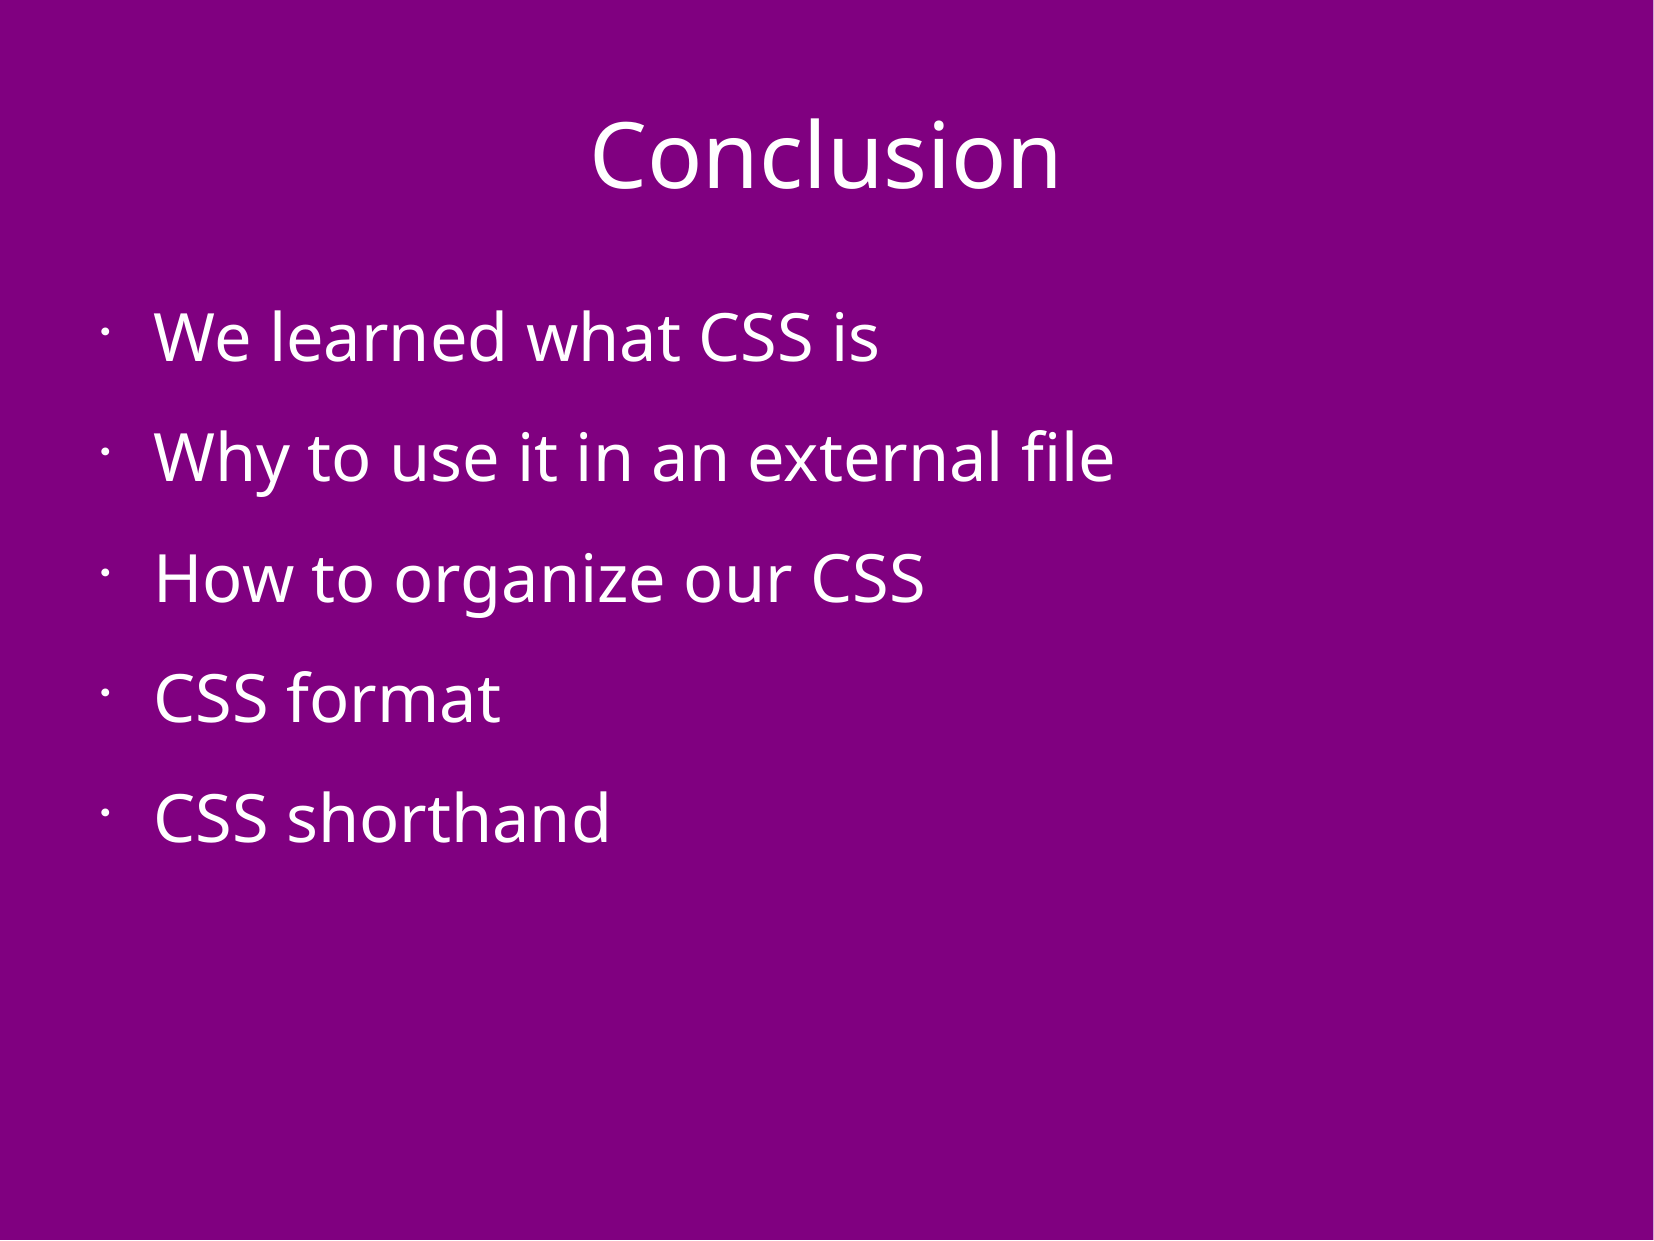

# Conclusion
We learned what CSS is
Why to use it in an external file
How to organize our CSS
CSS format
CSS shorthand